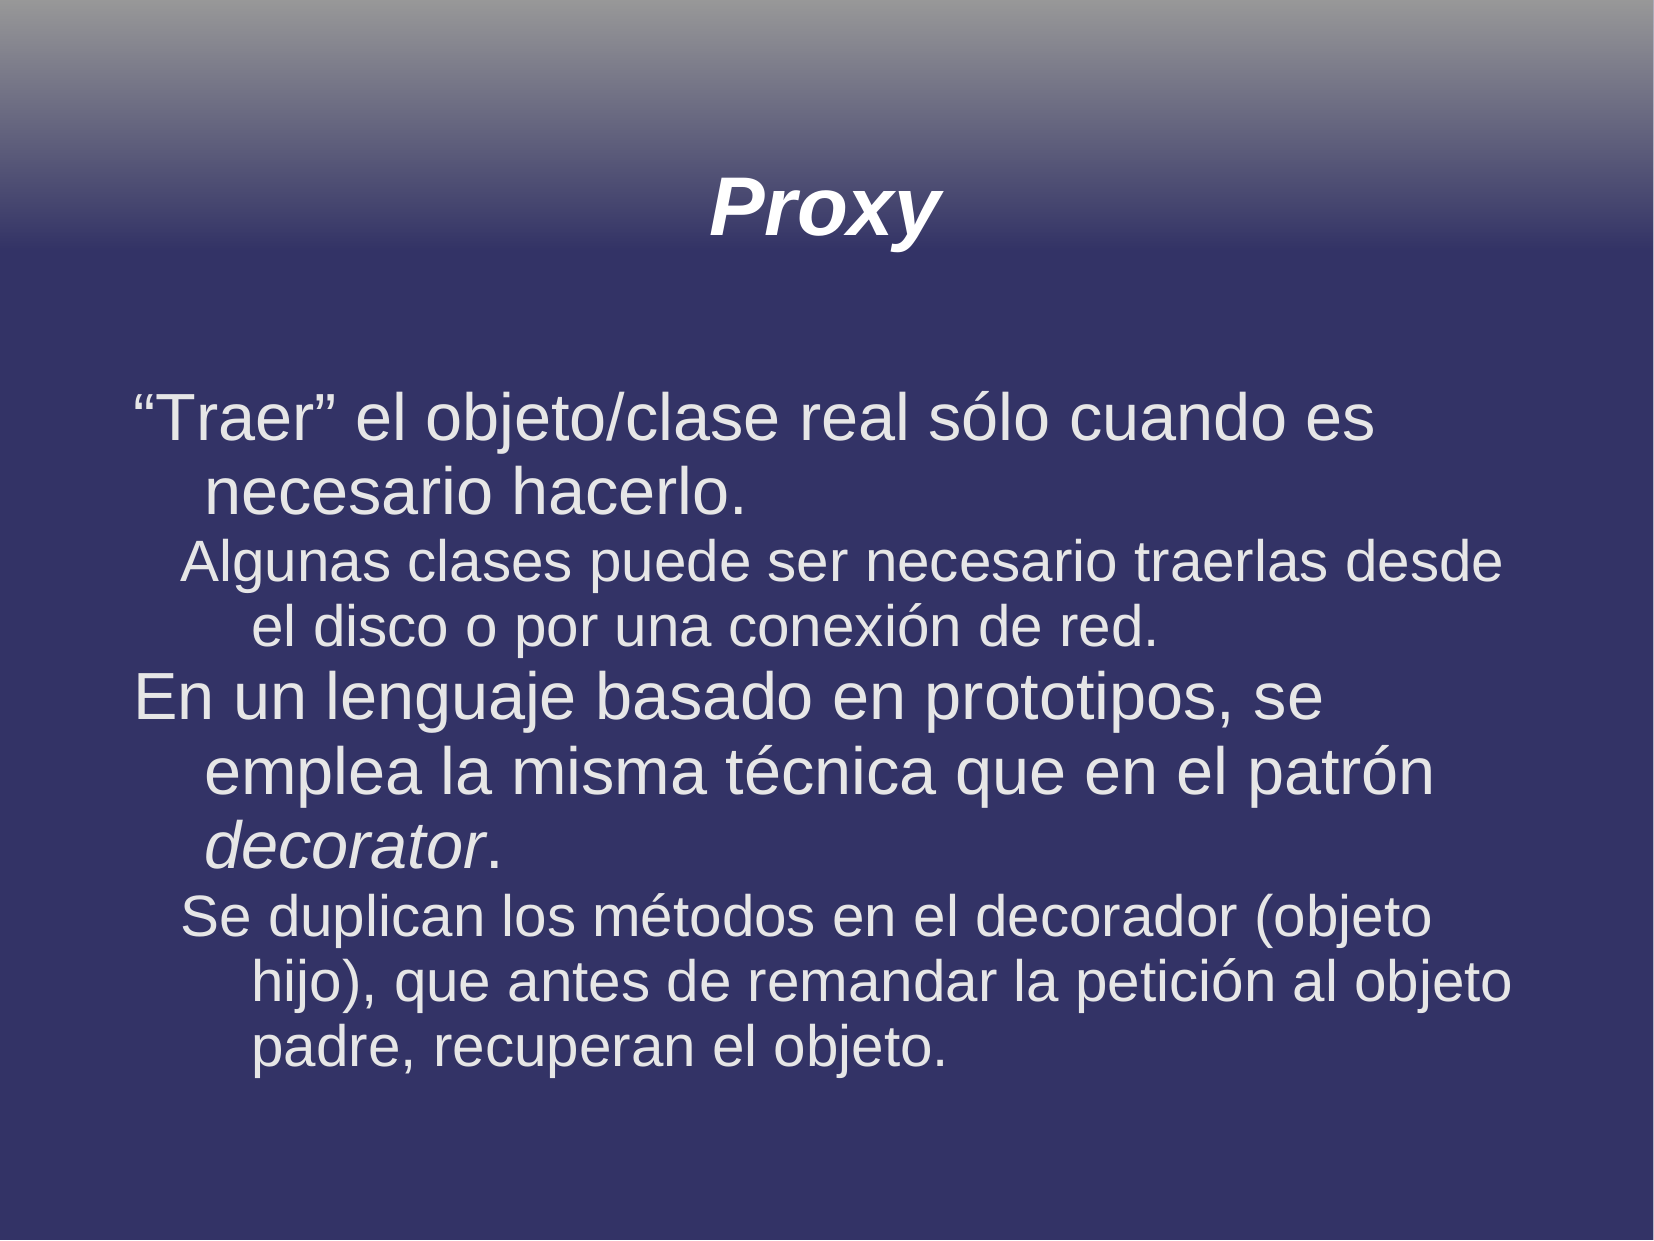

# Proxy
“Traer” el objeto/clase real sólo cuando es necesario hacerlo.
Algunas clases puede ser necesario traerlas desde el disco o por una conexión de red.
En un lenguaje basado en prototipos, se emplea la misma técnica que en el patrón decorator.
Se duplican los métodos en el decorador (objeto hijo), que antes de remandar la petición al objeto padre, recuperan el objeto.